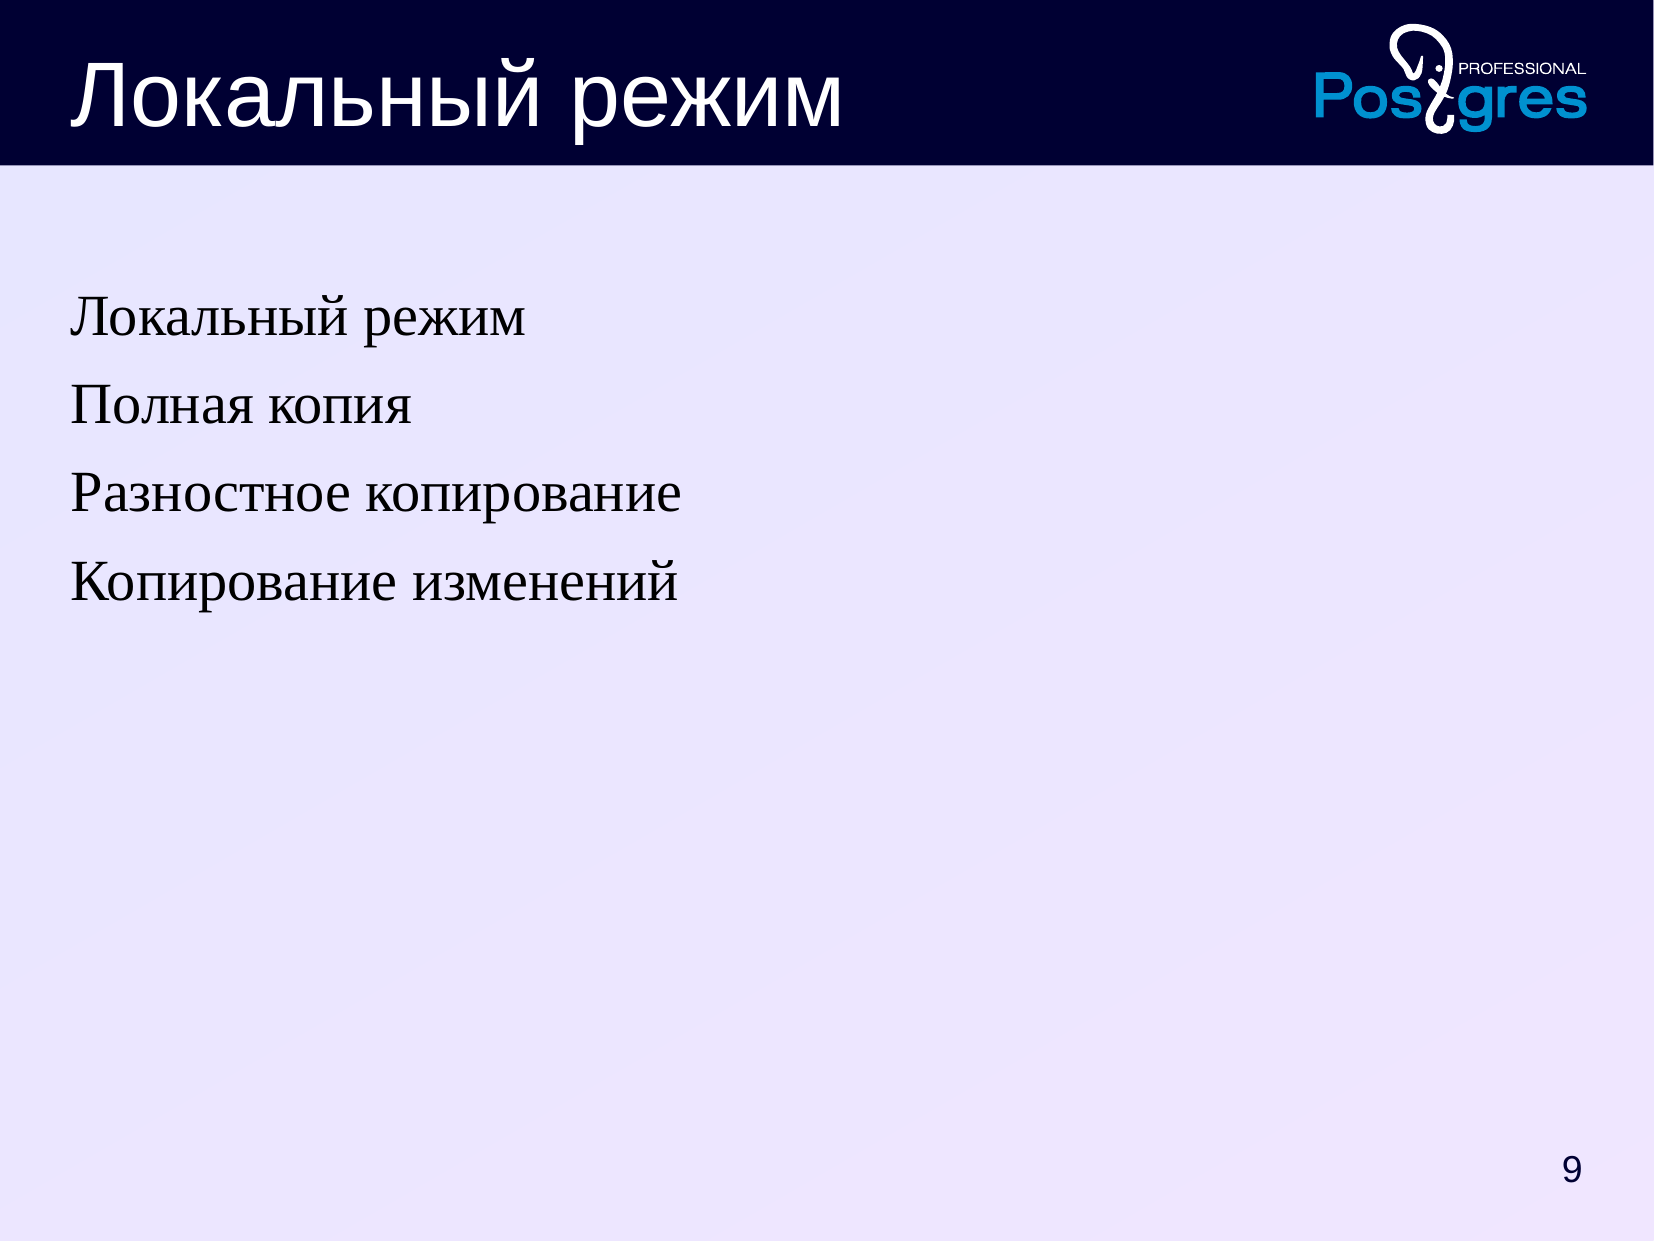

# Локальный режим
Локальный режим
Полная копия
Разностное копирование
Копирование изменений